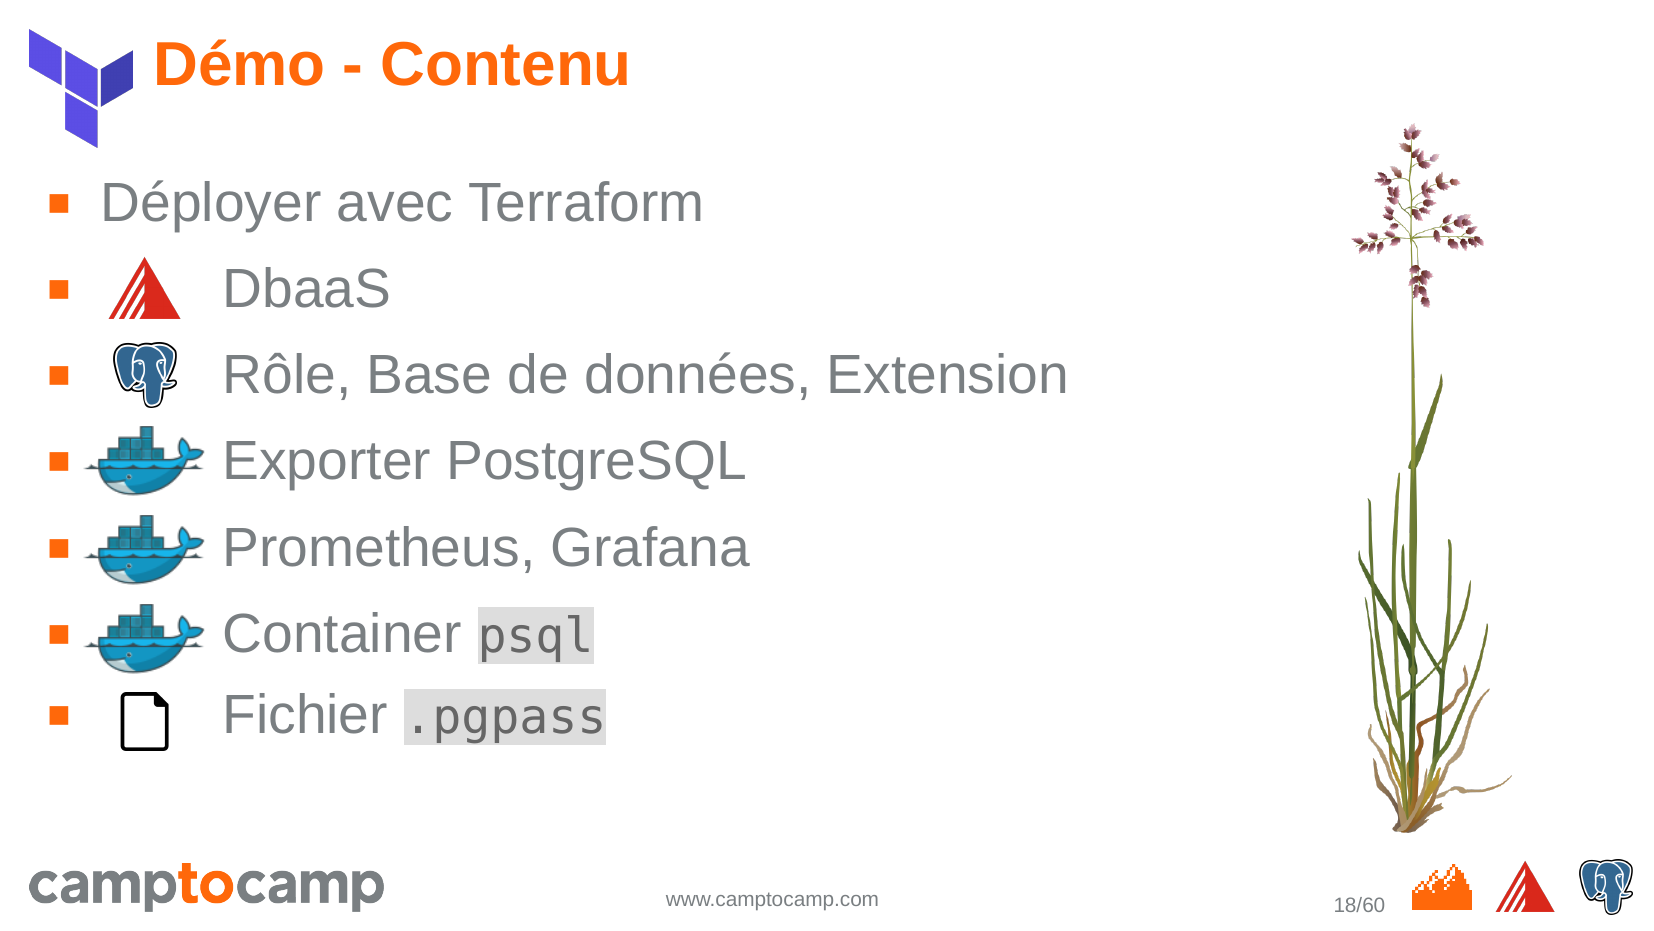

# Démo - Contenu
Déployer avec Terraform
 DbaaS
 Rôle, Base de données, Extension
 Exporter PostgreSQL
 Prometheus, Grafana
 Container psql
 Fichier .pgpass